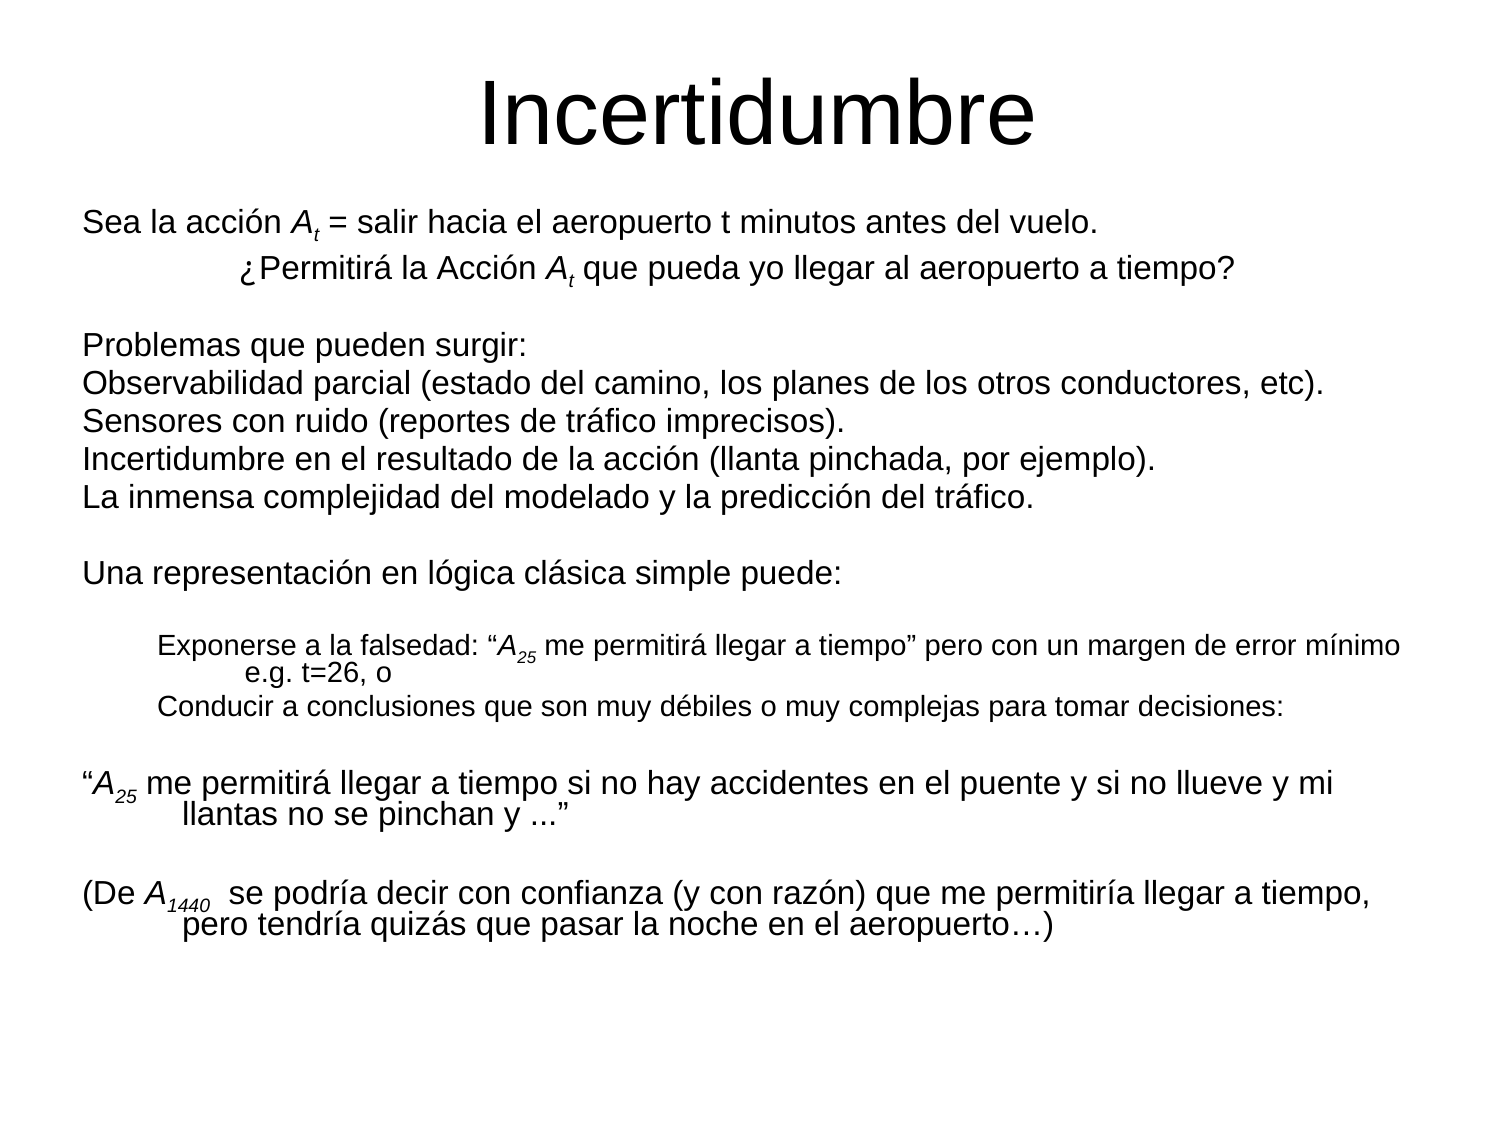

# Incertidumbre
Sea la acción At = salir hacia el aeropuerto t minutos antes del vuelo.
¿Permitirá la Acción At que pueda yo llegar al aeropuerto a tiempo?
Problemas que pueden surgir:
Observabilidad parcial (estado del camino, los planes de los otros conductores, etc).
Sensores con ruido (reportes de tráfico imprecisos).
Incertidumbre en el resultado de la acción (llanta pinchada, por ejemplo).
La inmensa complejidad del modelado y la predicción del tráfico.
Una representación en lógica clásica simple puede:
Exponerse a la falsedad: “A25 me permitirá llegar a tiempo” pero con un margen de error mínimo e.g. t=26, o
Conducir a conclusiones que son muy débiles o muy complejas para tomar decisiones:
“A25 me permitirá llegar a tiempo si no hay accidentes en el puente y si no llueve y mi llantas no se pinchan y ...”
(De A1440 se podría decir con confianza (y con razón) que me permitiría llegar a tiempo, pero tendría quizás que pasar la noche en el aeropuerto…)